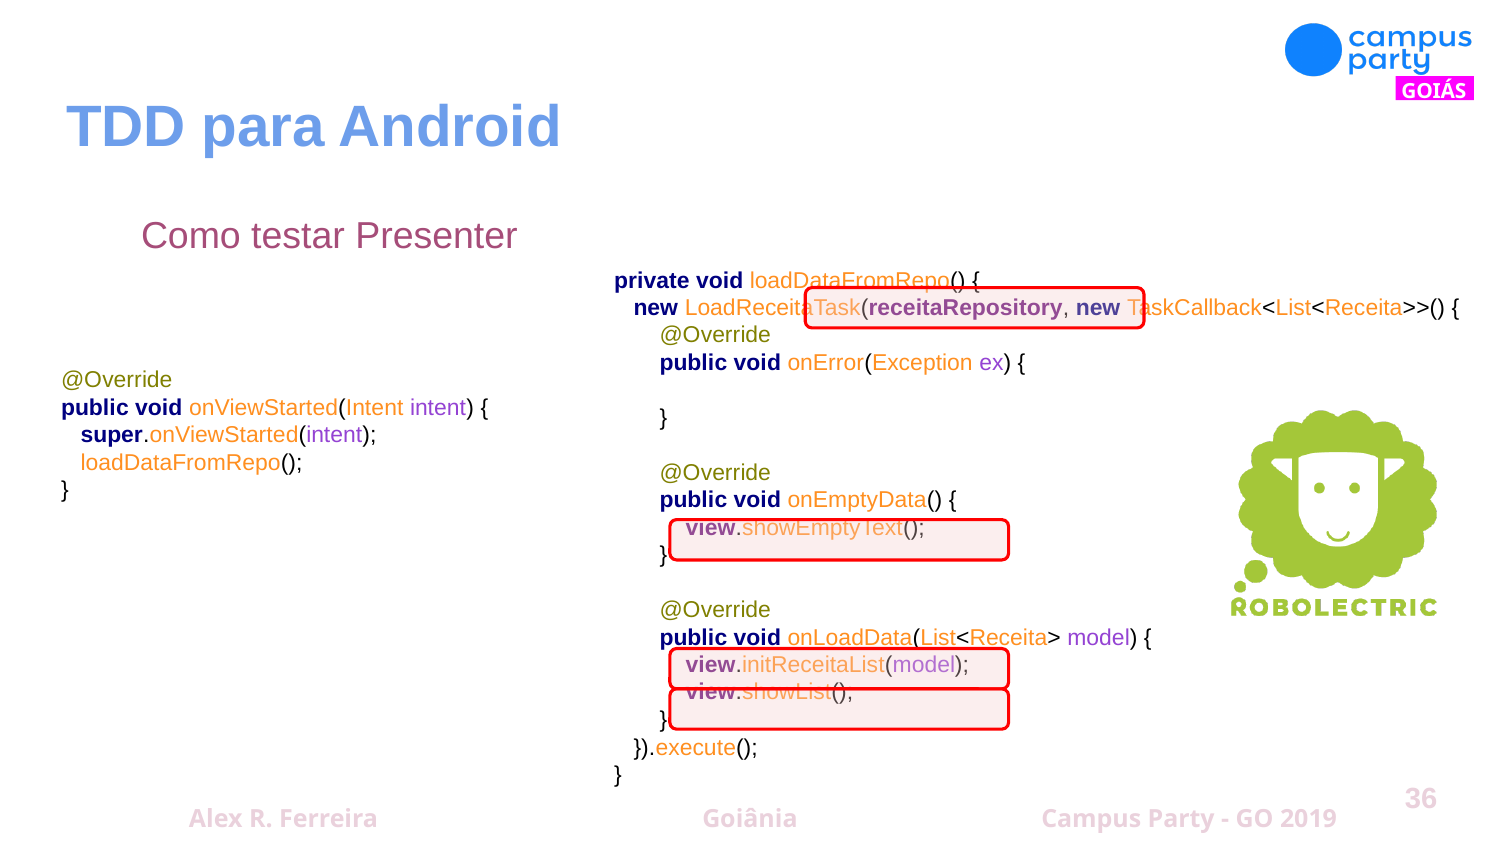

# TDD para Android
Como testar Presenter
private void loadDataFromRepo() {
 new LoadReceitaTask(receitaRepository, new TaskCallback<List<Receita>>() {
 @Override
 public void onError(Exception ex) {
 }
 @Override
 public void onEmptyData() {
 view.showEmptyText();
 }
 @Override
 public void onLoadData(List<Receita> model) {
 view.initReceitaList(model);
 view.showList();
 }
 }).execute();
}
@Override
public void onViewStarted(Intent intent) {
 super.onViewStarted(intent);
 loadDataFromRepo();
}